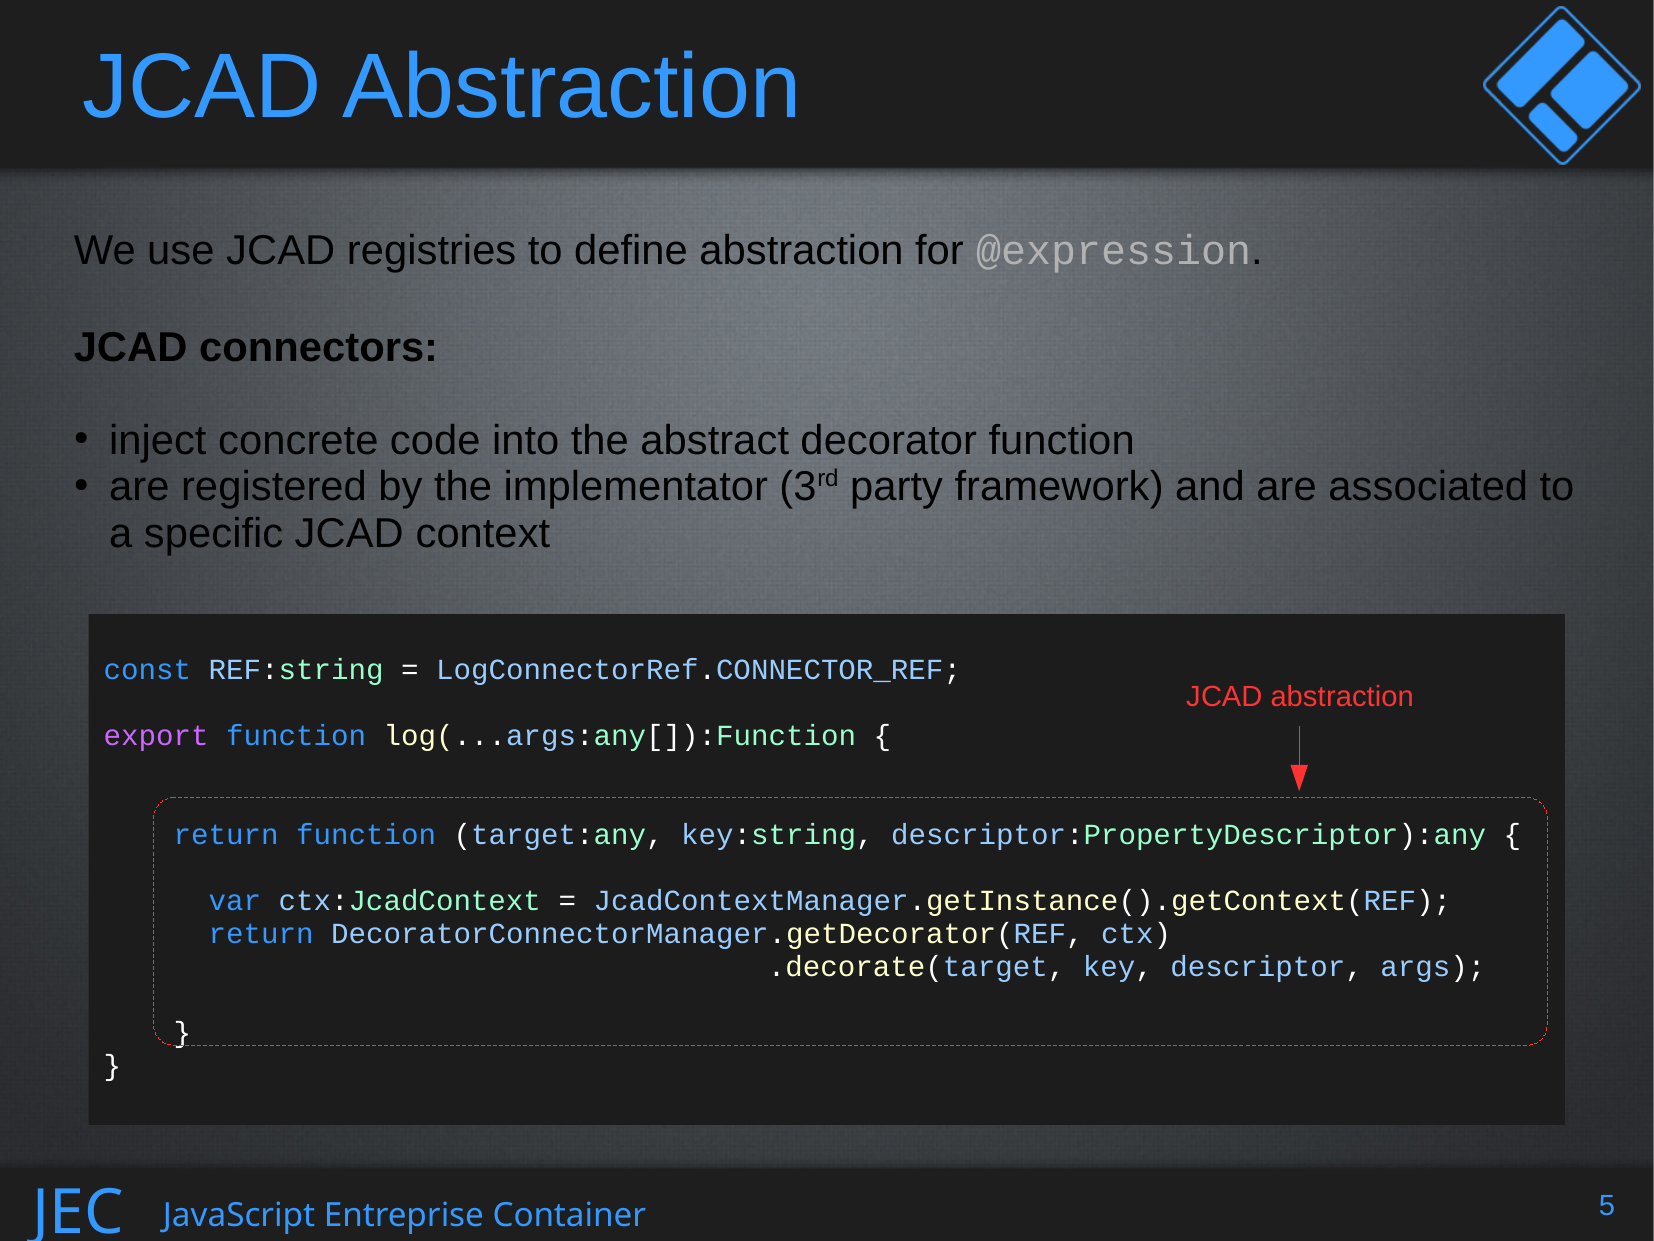

# JCAD Abstraction
We use JCAD registries to define abstraction for @expression.
JCAD connectors:
inject concrete code into the abstract decorator function
are registered by the implementator (3rd party framework) and are associated to a specific JCAD context
const REF:string = LogConnectorRef.CONNECTOR_REF;
export function log(...args:any[]):Function {
 return function (target:any, key:string, descriptor:PropertyDescriptor):any {
 var ctx:JcadContext = JcadContextManager.getInstance().getContext(REF);
 return DecoratorConnectorManager.getDecorator(REF, ctx)
									.decorate(target, key, descriptor, args);
 }
}
JCAD abstraction
JEC
5
JavaScript Entreprise Container